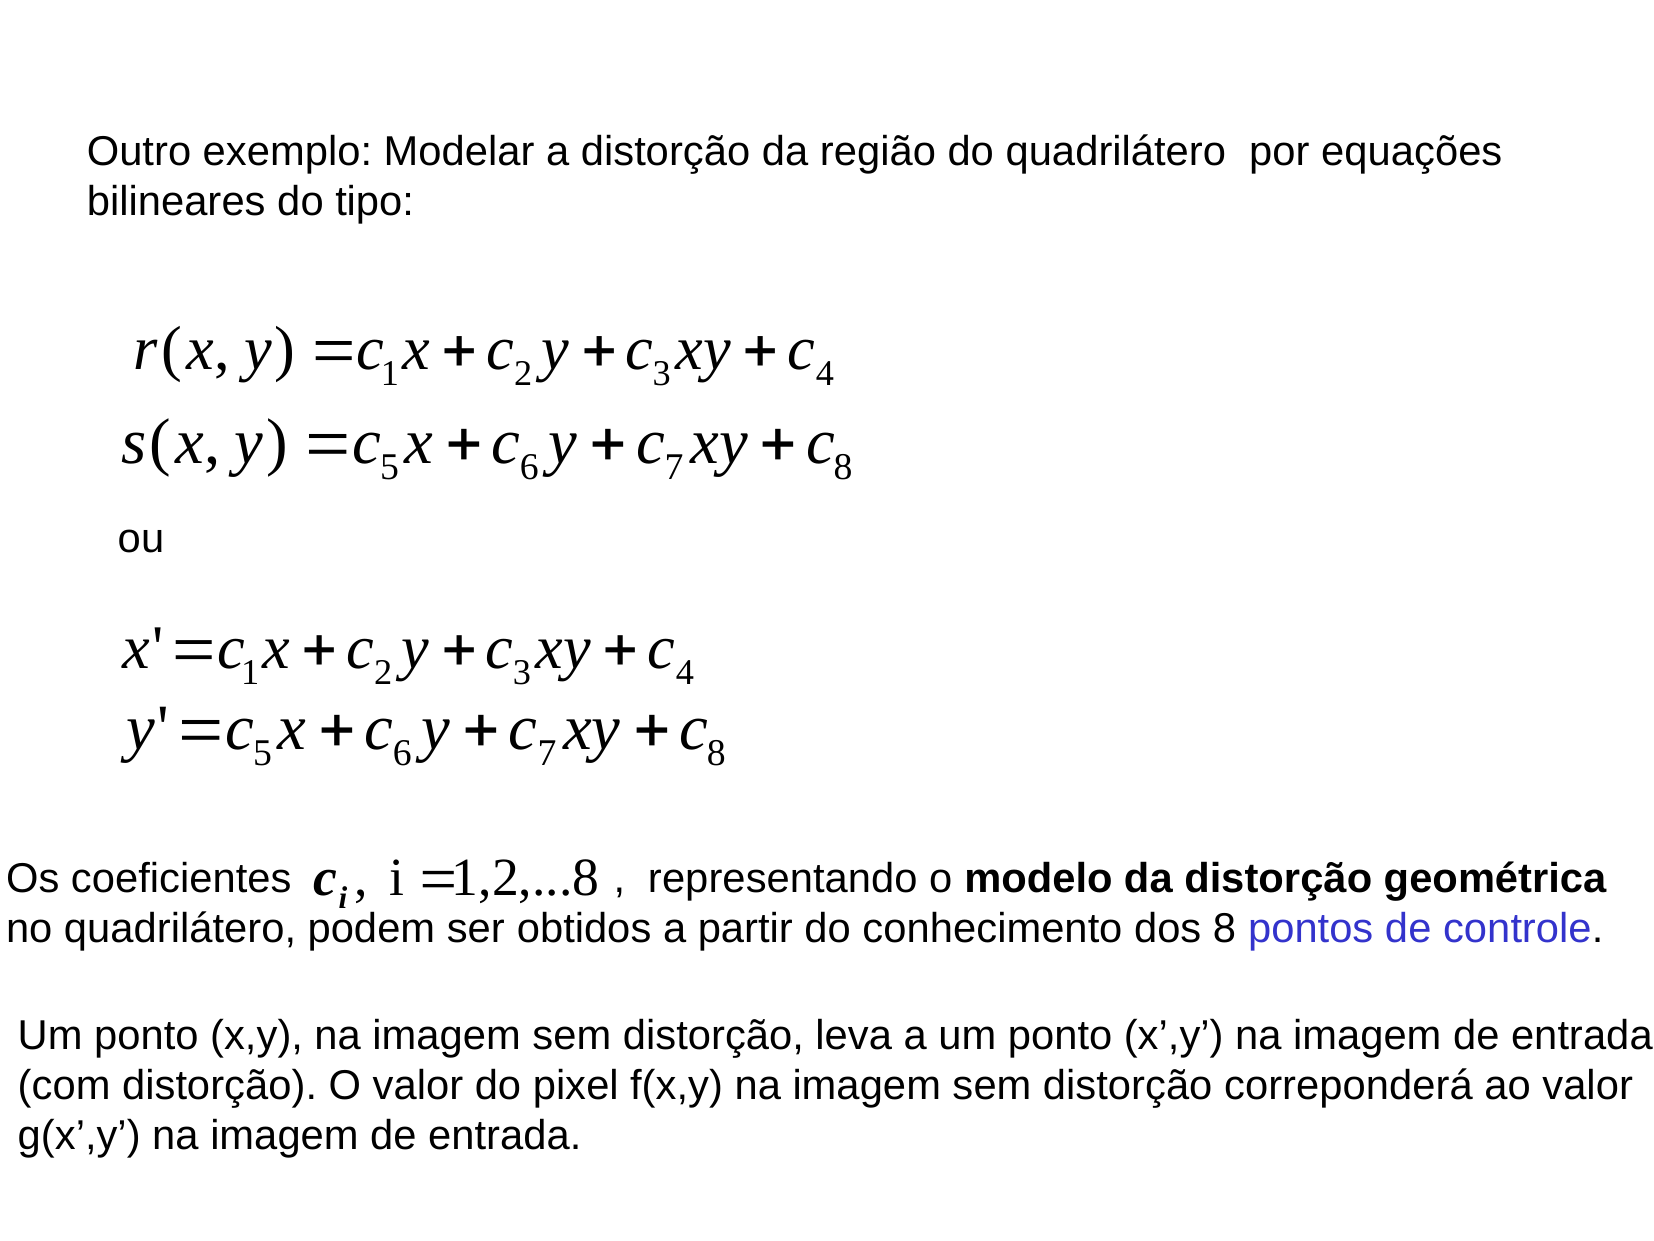

Outro exemplo: Modelar a distorção da região do quadrilátero por equações
bilineares do tipo:
ou
Os coeficientes , representando o modelo da distorção geométrica
no quadrilátero, podem ser obtidos a partir do conhecimento dos 8 pontos de controle.
Um ponto (x,y), na imagem sem distorção, leva a um ponto (x’,y’) na imagem de entrada
(com distorção). O valor do pixel f(x,y) na imagem sem distorção correponderá ao valor
g(x’,y’) na imagem de entrada.